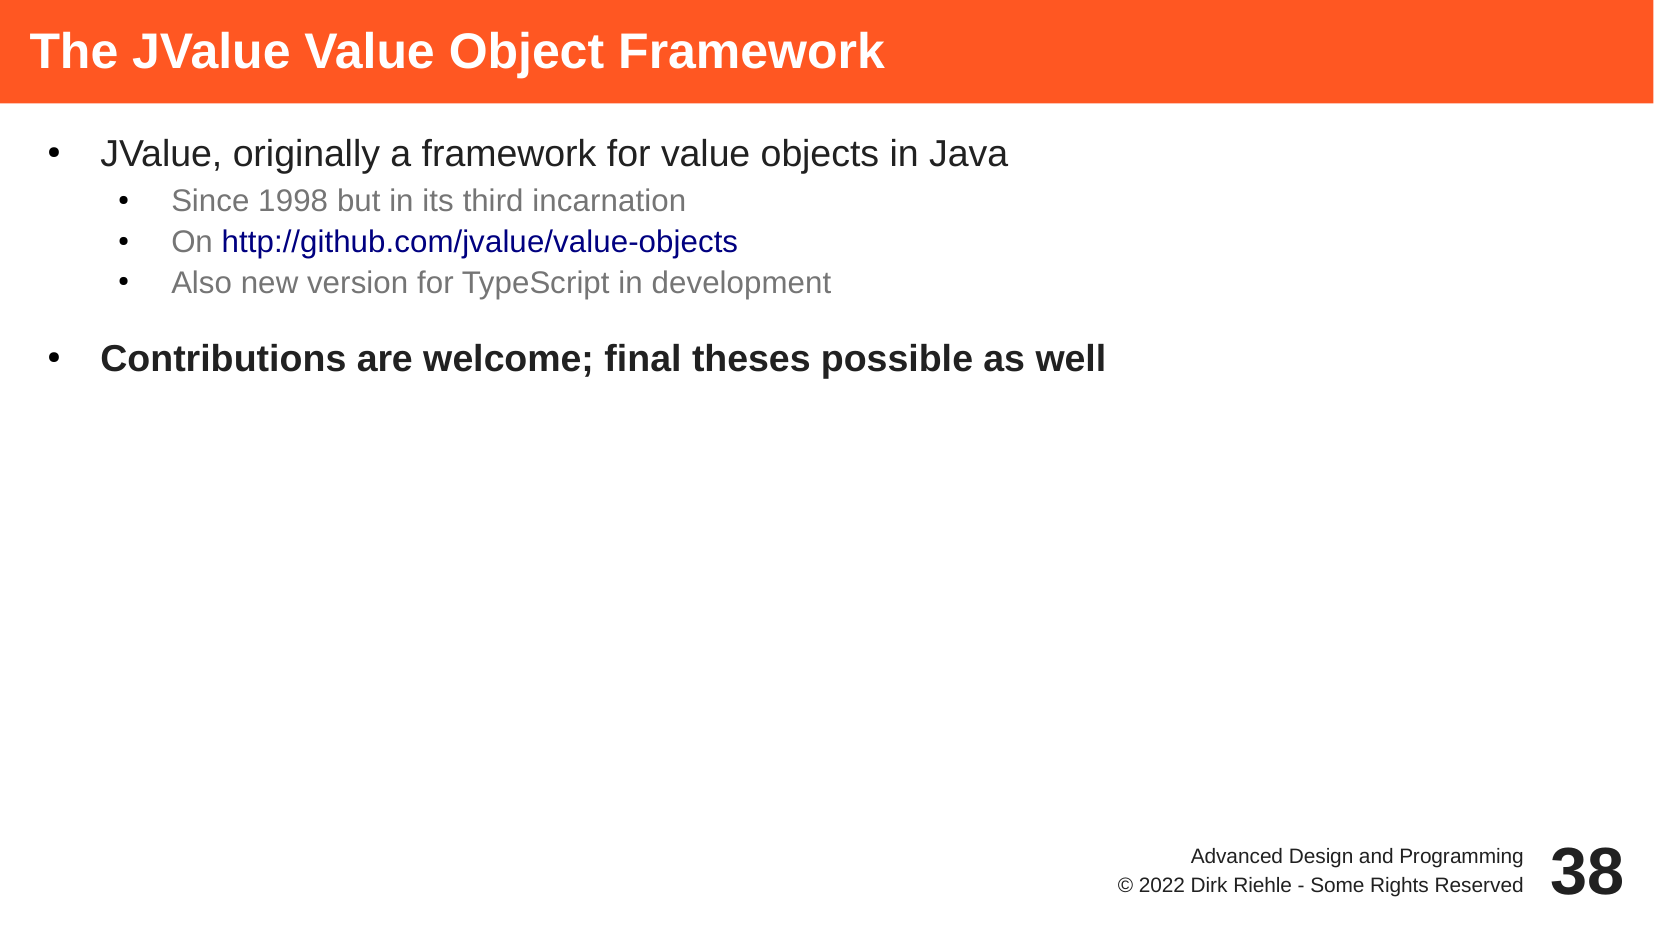

# The JValue Value Object Framework
JValue, originally a framework for value objects in Java
Since 1998 but in its third incarnation
On http://github.com/jvalue/value-objects
Also new version for TypeScript in development
Contributions are welcome; final theses possible as well
Advanced Design and Programming
38
© 2022 Dirk Riehle - Some Rights Reserved